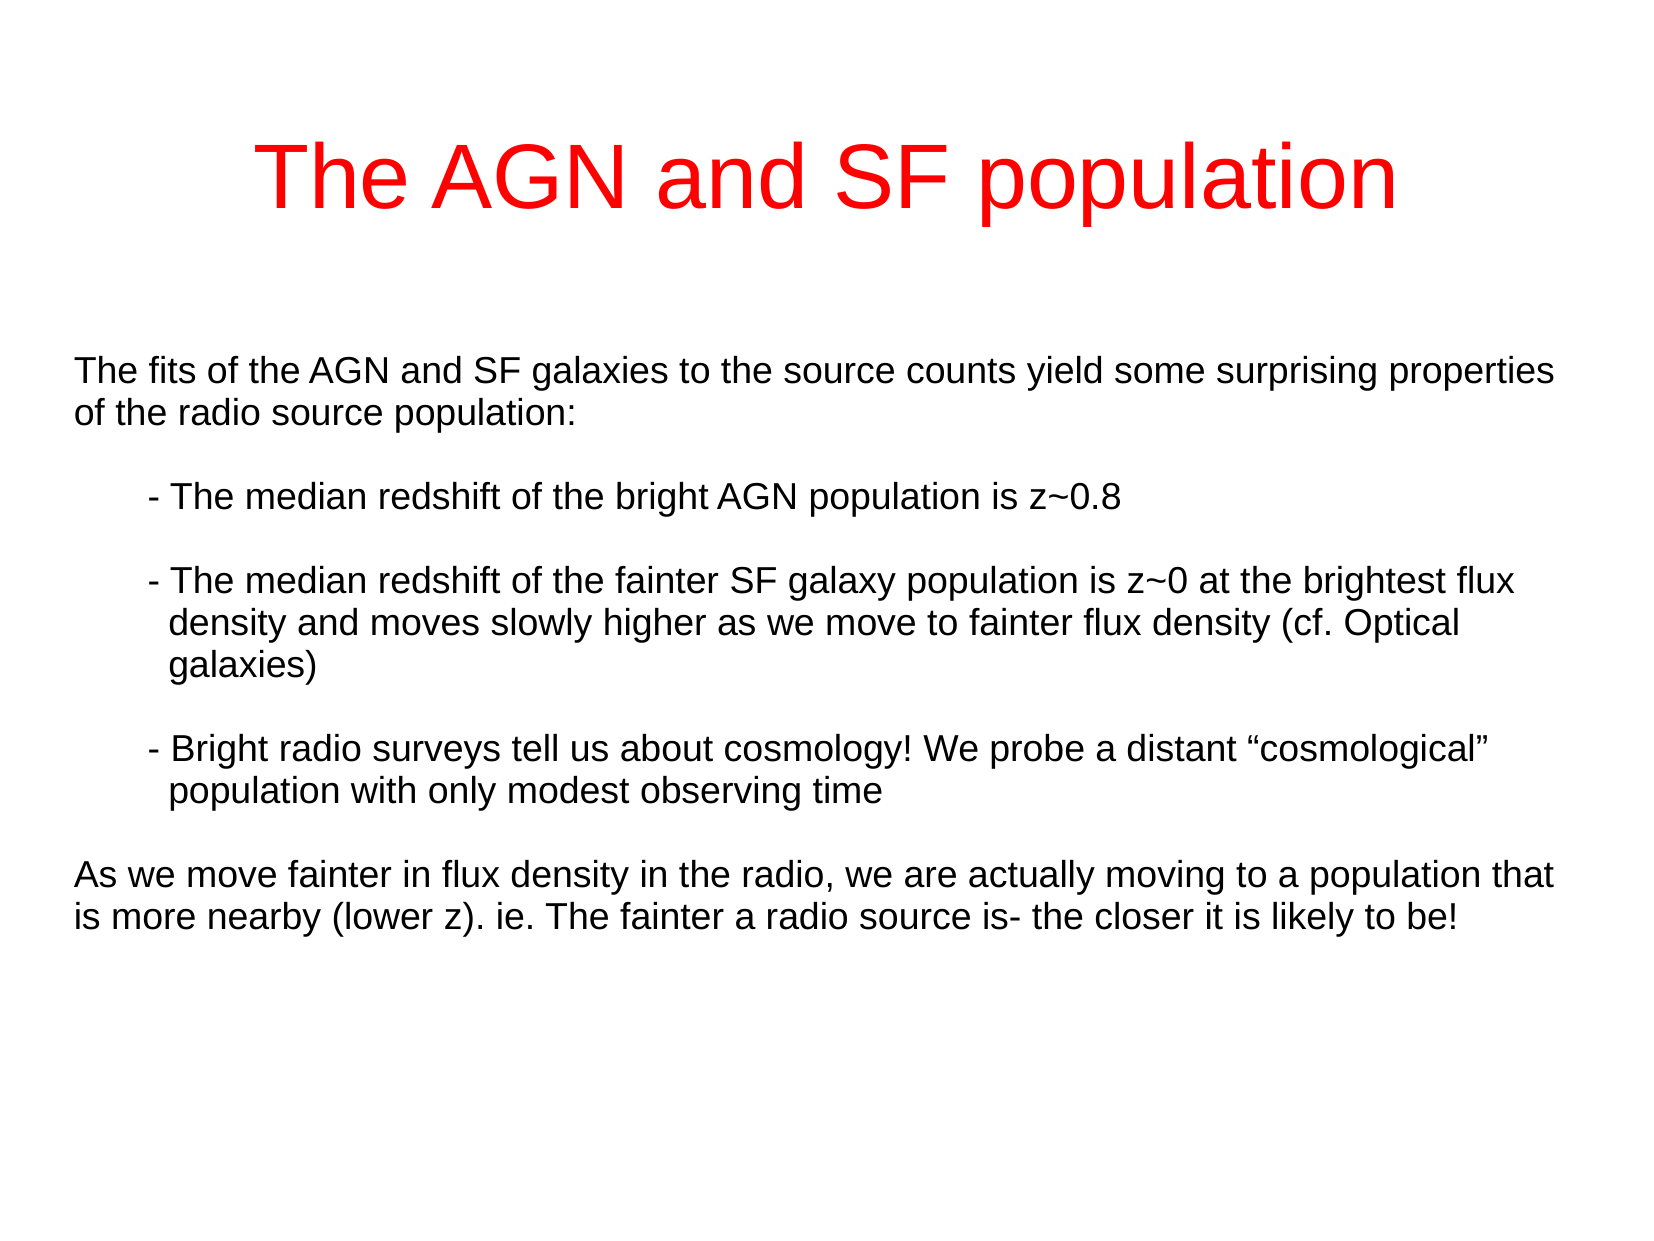

# The AGN and SF population
The fits of the AGN and SF galaxies to the source counts yield some surprising properties of the radio source population:
	- The median redshift of the bright AGN population is z~0.8
	- The median redshift of the fainter SF galaxy population is z~0 at the brightest flux
 density and moves slowly higher as we move to fainter flux density (cf. Optical
 galaxies)
	- Bright radio surveys tell us about cosmology! We probe a distant “cosmological”
 population with only modest observing time
As we move fainter in flux density in the radio, we are actually moving to a population that is more nearby (lower z). ie. The fainter a radio source is- the closer it is likely to be!